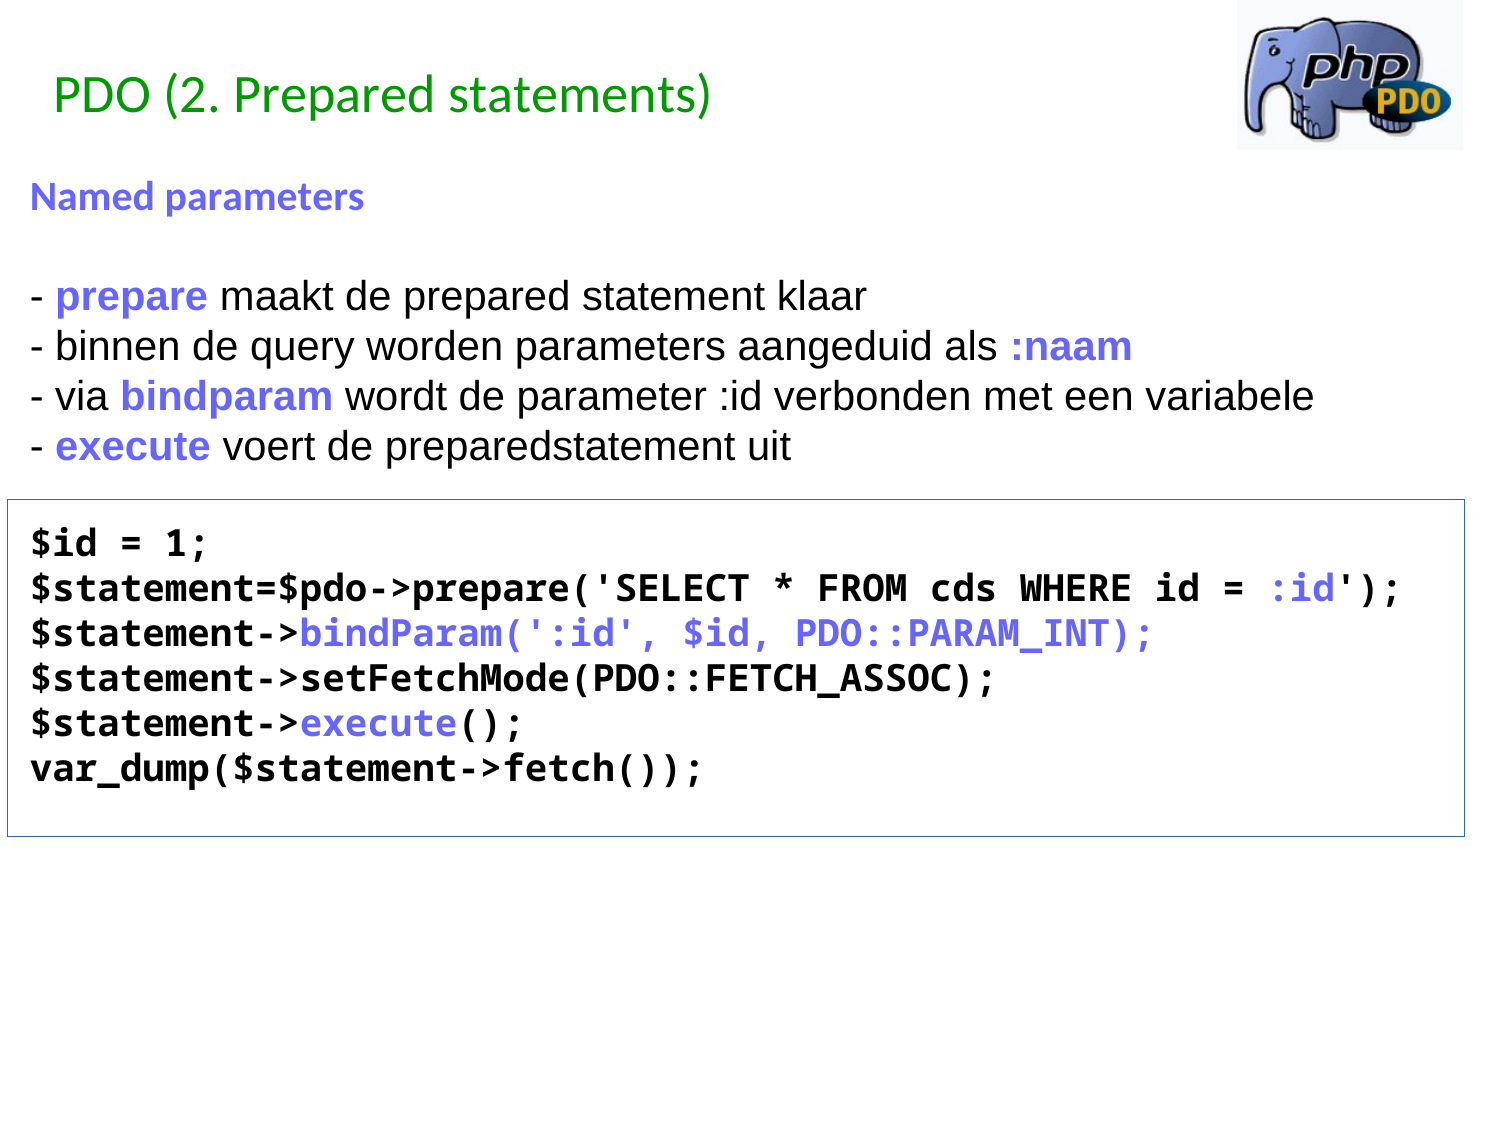

PDO (2. Prepared statements)
Named parameters
- prepare maakt de prepared statement klaar
- binnen de query worden parameters aangeduid als :naam
- via bindparam wordt de parameter :id verbonden met een variabele
- execute voert de preparedstatement uit
$id = 1;
$statement=$pdo->prepare('SELECT * FROM cds WHERE id = :id');
$statement->bindParam(':id', $id, PDO::PARAM_INT);
$statement->setFetchMode(PDO::FETCH_ASSOC);
$statement->execute();
var_dump($statement->fetch());